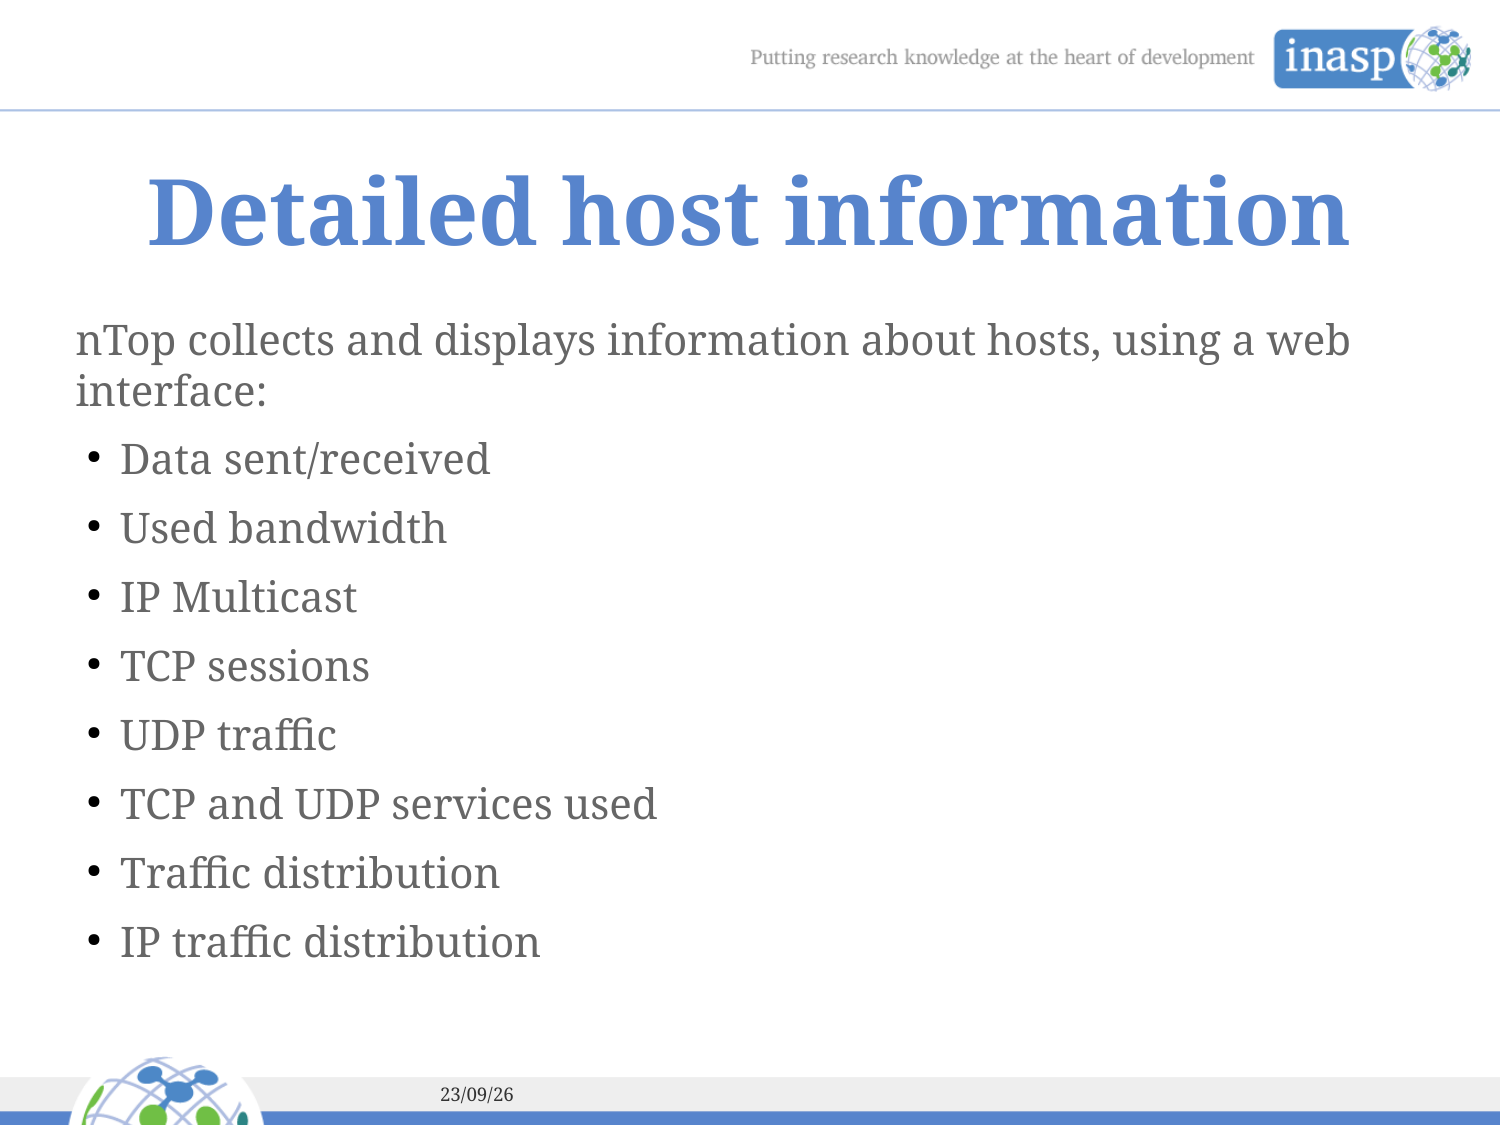

# Detailed host information
nTop collects and displays information about hosts, using a web interface:
Data sent/received
Used bandwidth
IP Multicast
TCP sessions
UDP traffic
TCP and UDP services used
Traffic distribution
IP traffic distribution